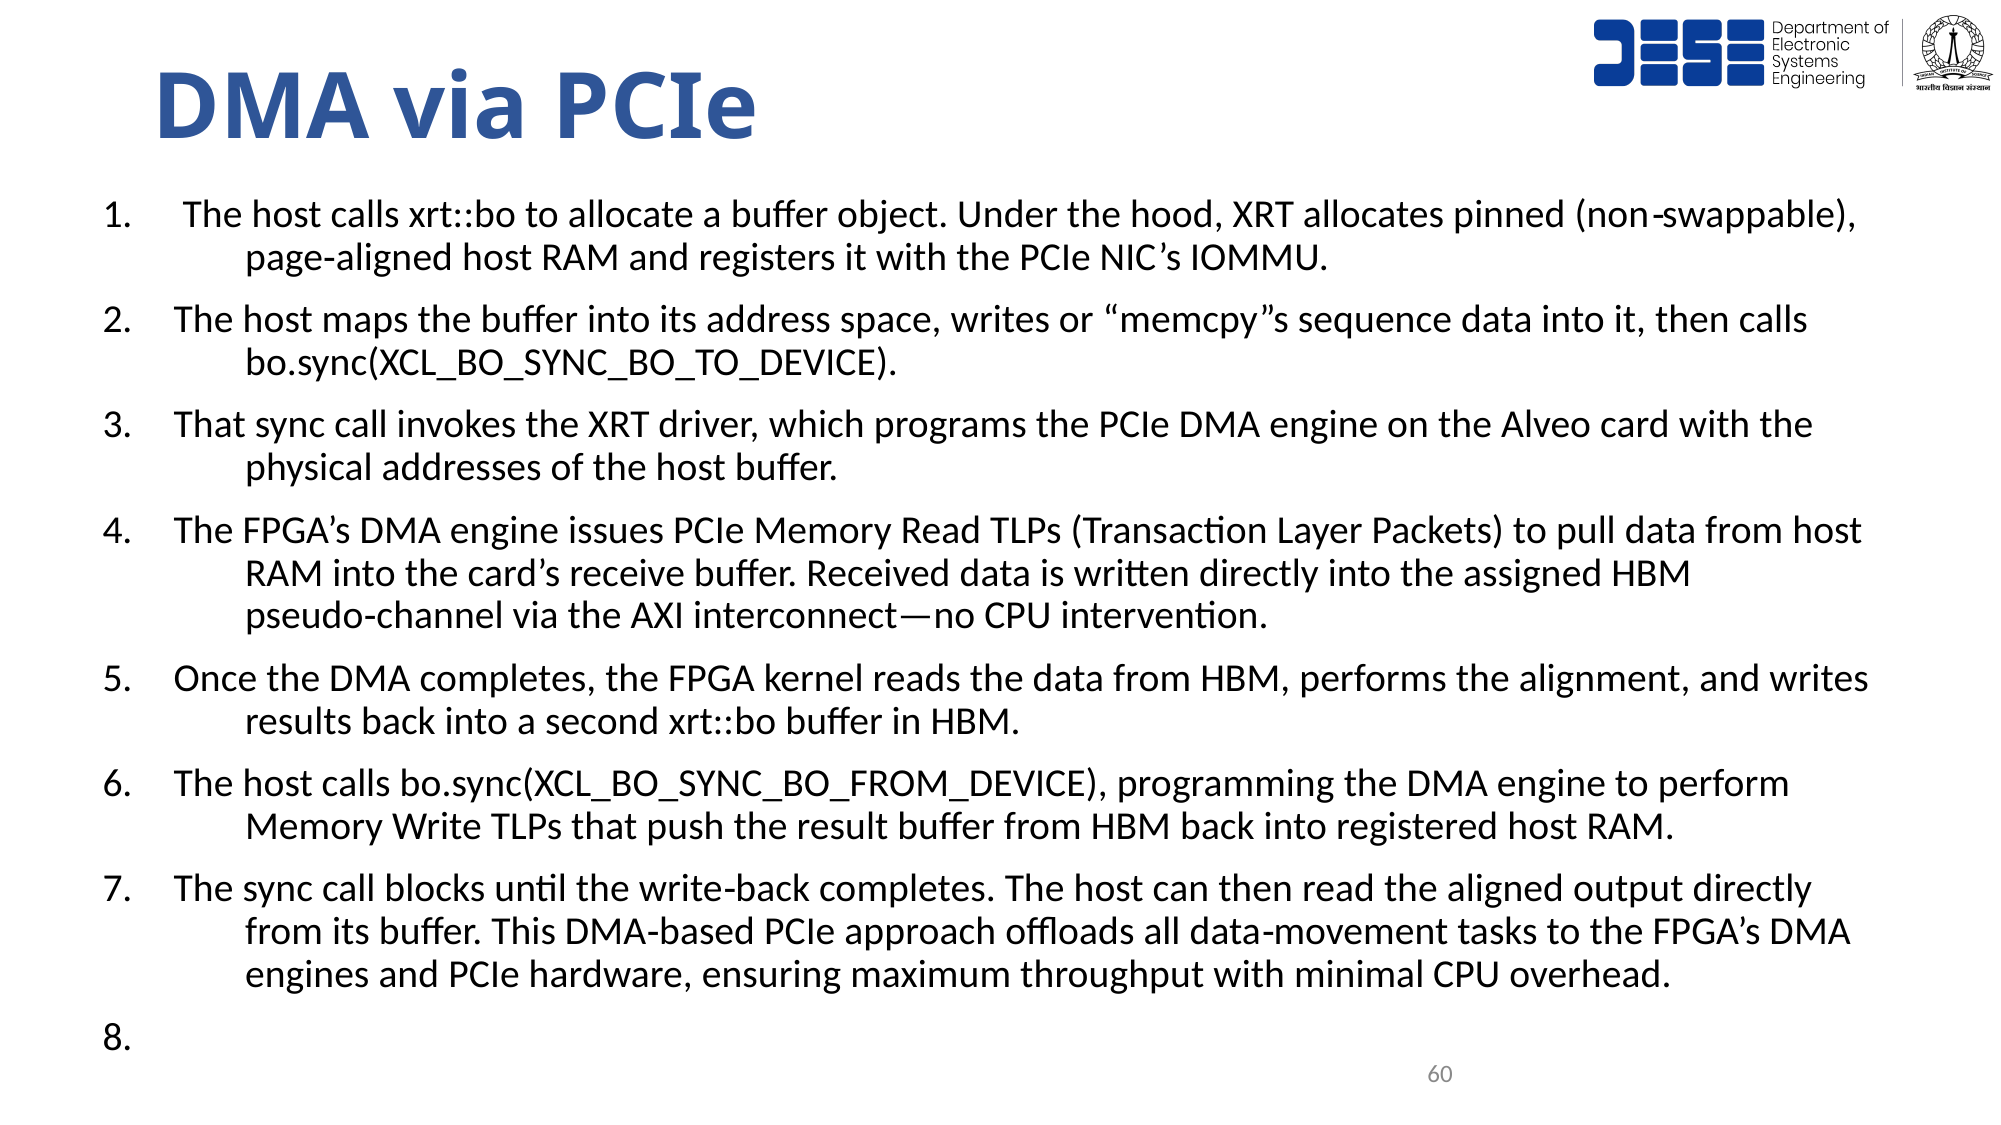

# DMA via PCIe
 The host calls xrt::bo to allocate a buffer object. Under the hood, XRT allocates pinned (non‑swappable), page‐aligned host RAM and registers it with the PCIe NIC’s IOMMU.
The host maps the buffer into its address space, writes or “memcpy”s sequence data into it, then calls bo.sync(XCL_BO_SYNC_BO_TO_DEVICE).
That sync call invokes the XRT driver, which programs the PCIe DMA engine on the Alveo card with the physical addresses of the host buffer.
The FPGA’s DMA engine issues PCIe Memory Read TLPs (Transaction Layer Packets) to pull data from host RAM into the card’s receive buffer. Received data is written directly into the assigned HBM pseudo‑channel via the AXI interconnect—no CPU intervention.
Once the DMA completes, the FPGA kernel reads the data from HBM, performs the alignment, and writes results back into a second xrt::bo buffer in HBM.
The host calls bo.sync(XCL_BO_SYNC_BO_FROM_DEVICE), programming the DMA engine to perform Memory Write TLPs that push the result buffer from HBM back into registered host RAM.
The sync call blocks until the write‐back completes. The host can then read the aligned output directly from its buffer. This DMA‐based PCIe approach offloads all data‐movement tasks to the FPGA’s DMA engines and PCIe hardware, ensuring maximum throughput with minimal CPU overhead.